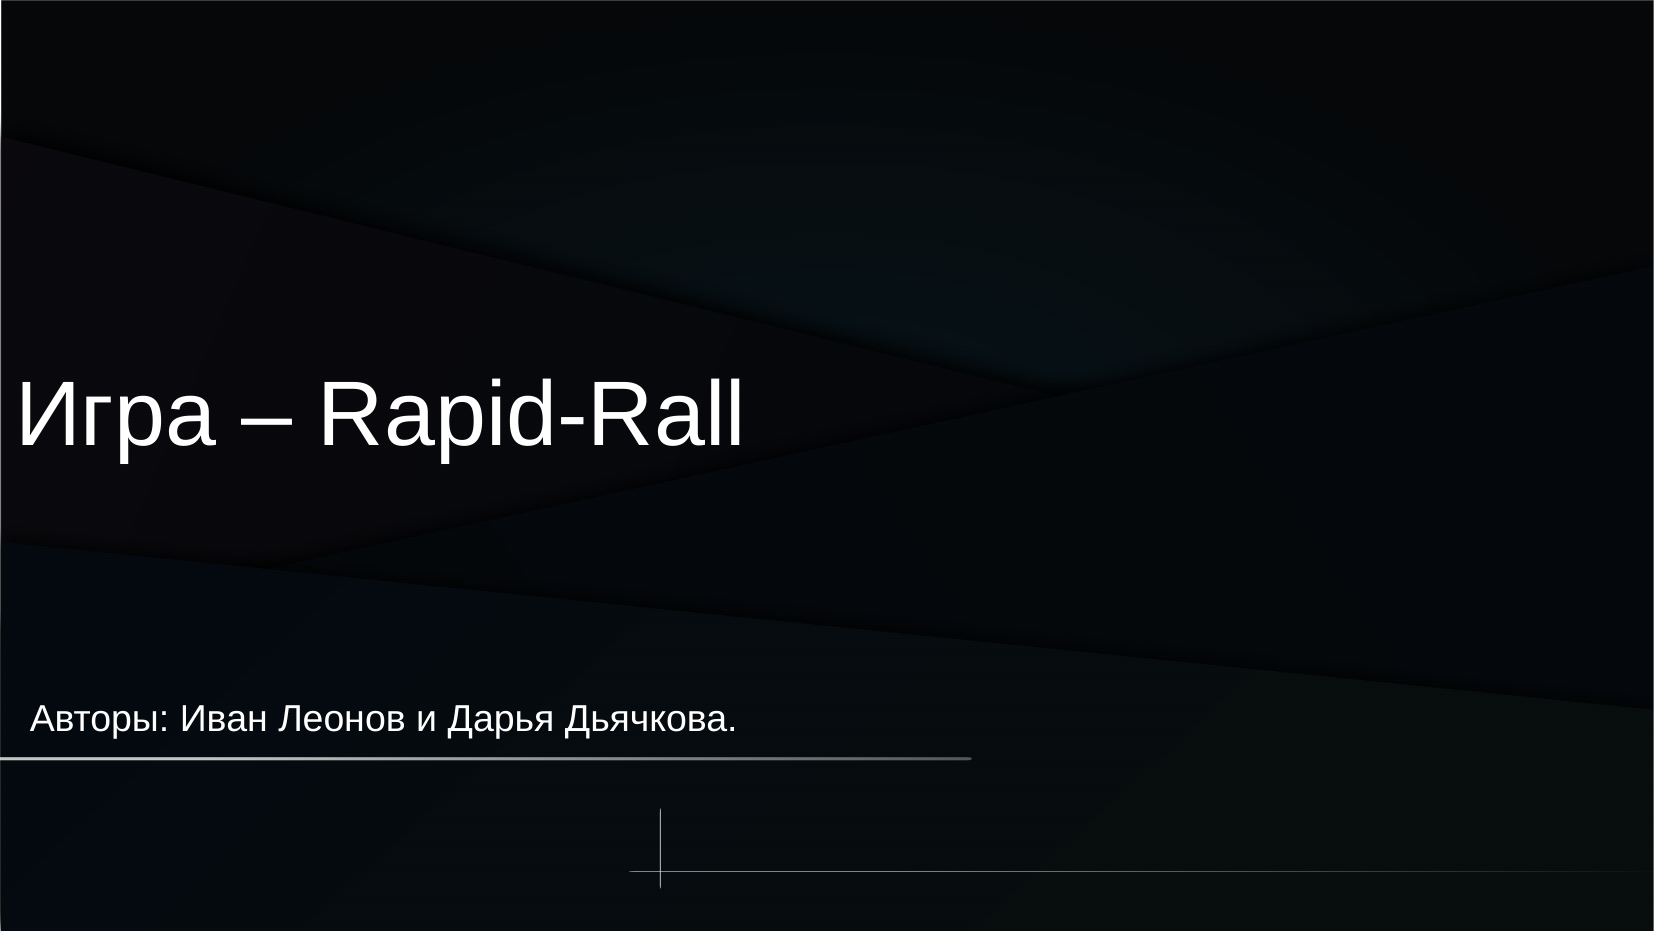

# Игра – Rapid-Rall
Авторы: Иван Леонов и Дарья Дьячкова.